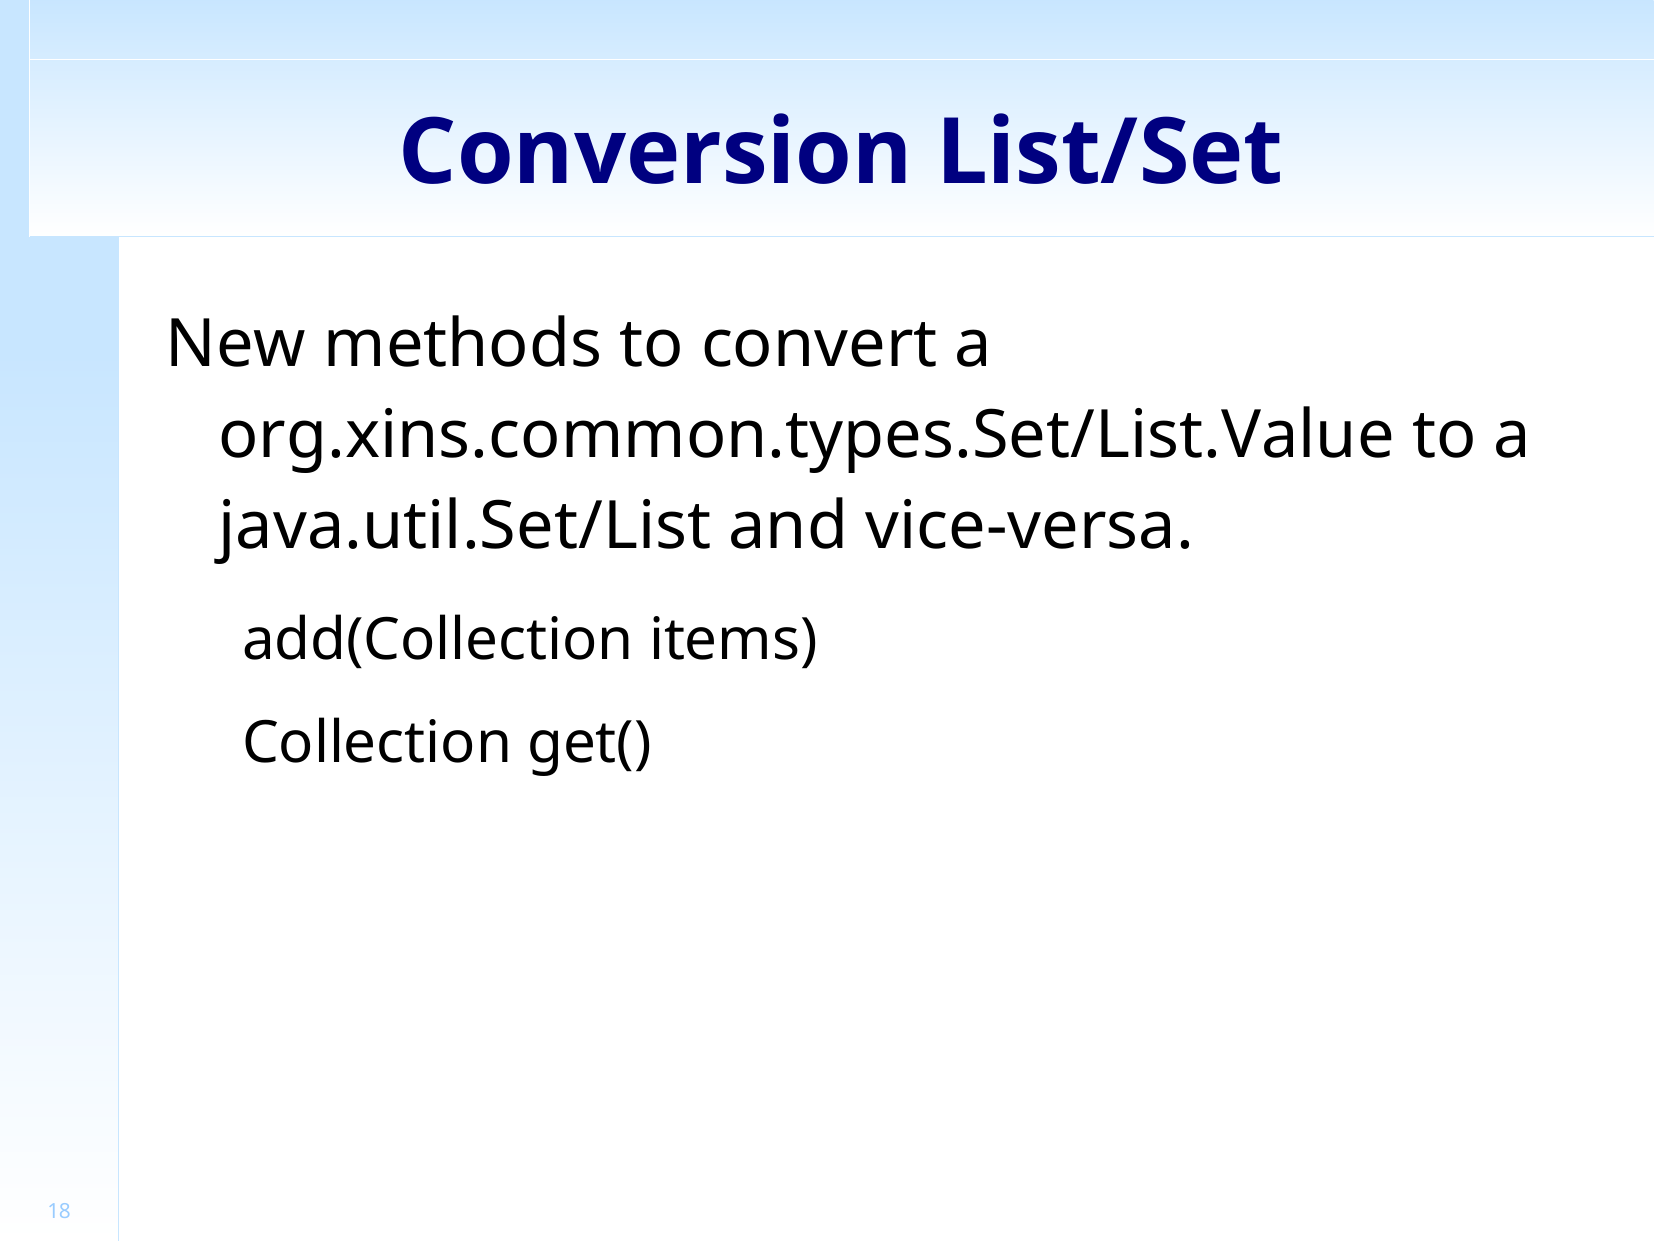

# Conversion List/Set
New methods to convert a org.xins.common.types.Set/List.Value to a java.util.Set/List and vice-versa.
add(Collection items)
Collection get()